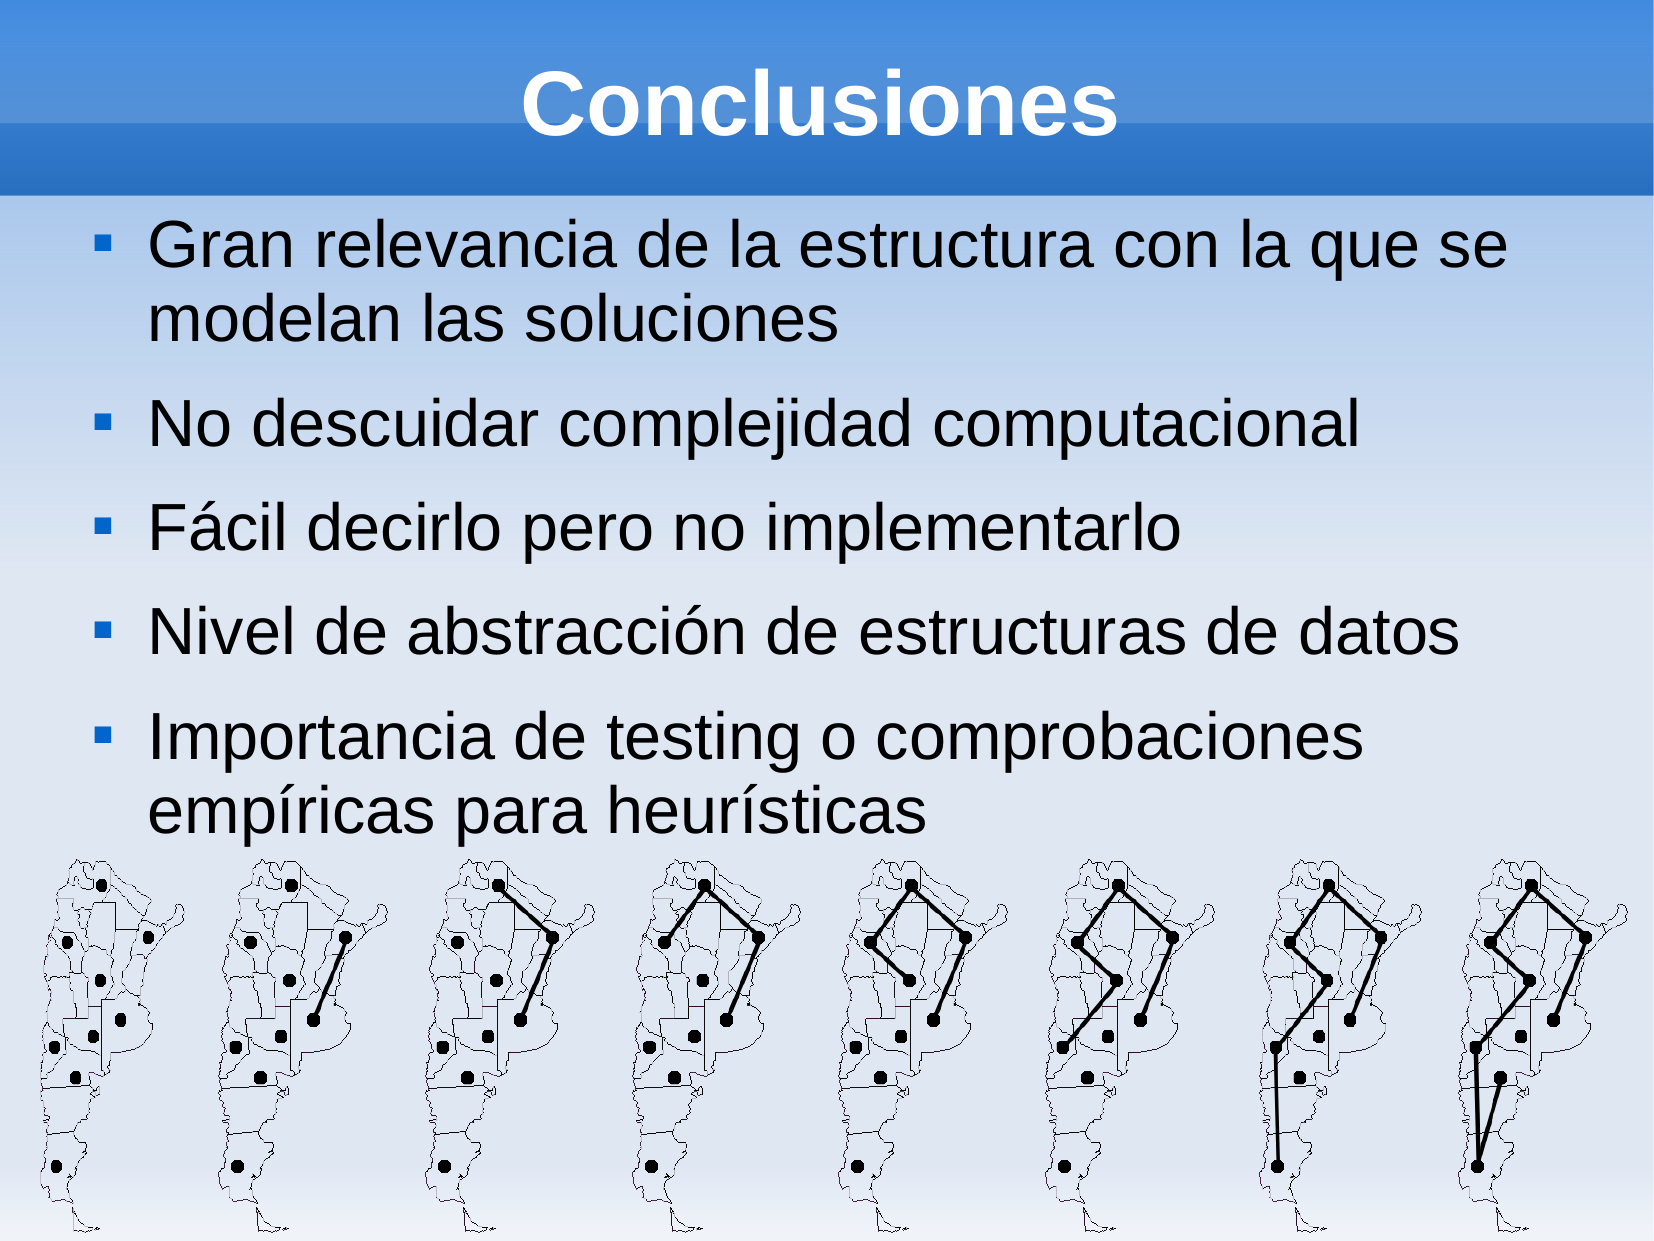

# Conclusiones
Gran relevancia de la estructura con la que se modelan las soluciones
No descuidar complejidad computacional
Fácil decirlo pero no implementarlo
Nivel de abstracción de estructuras de datos
Importancia de testing o comprobaciones empíricas para heurísticas